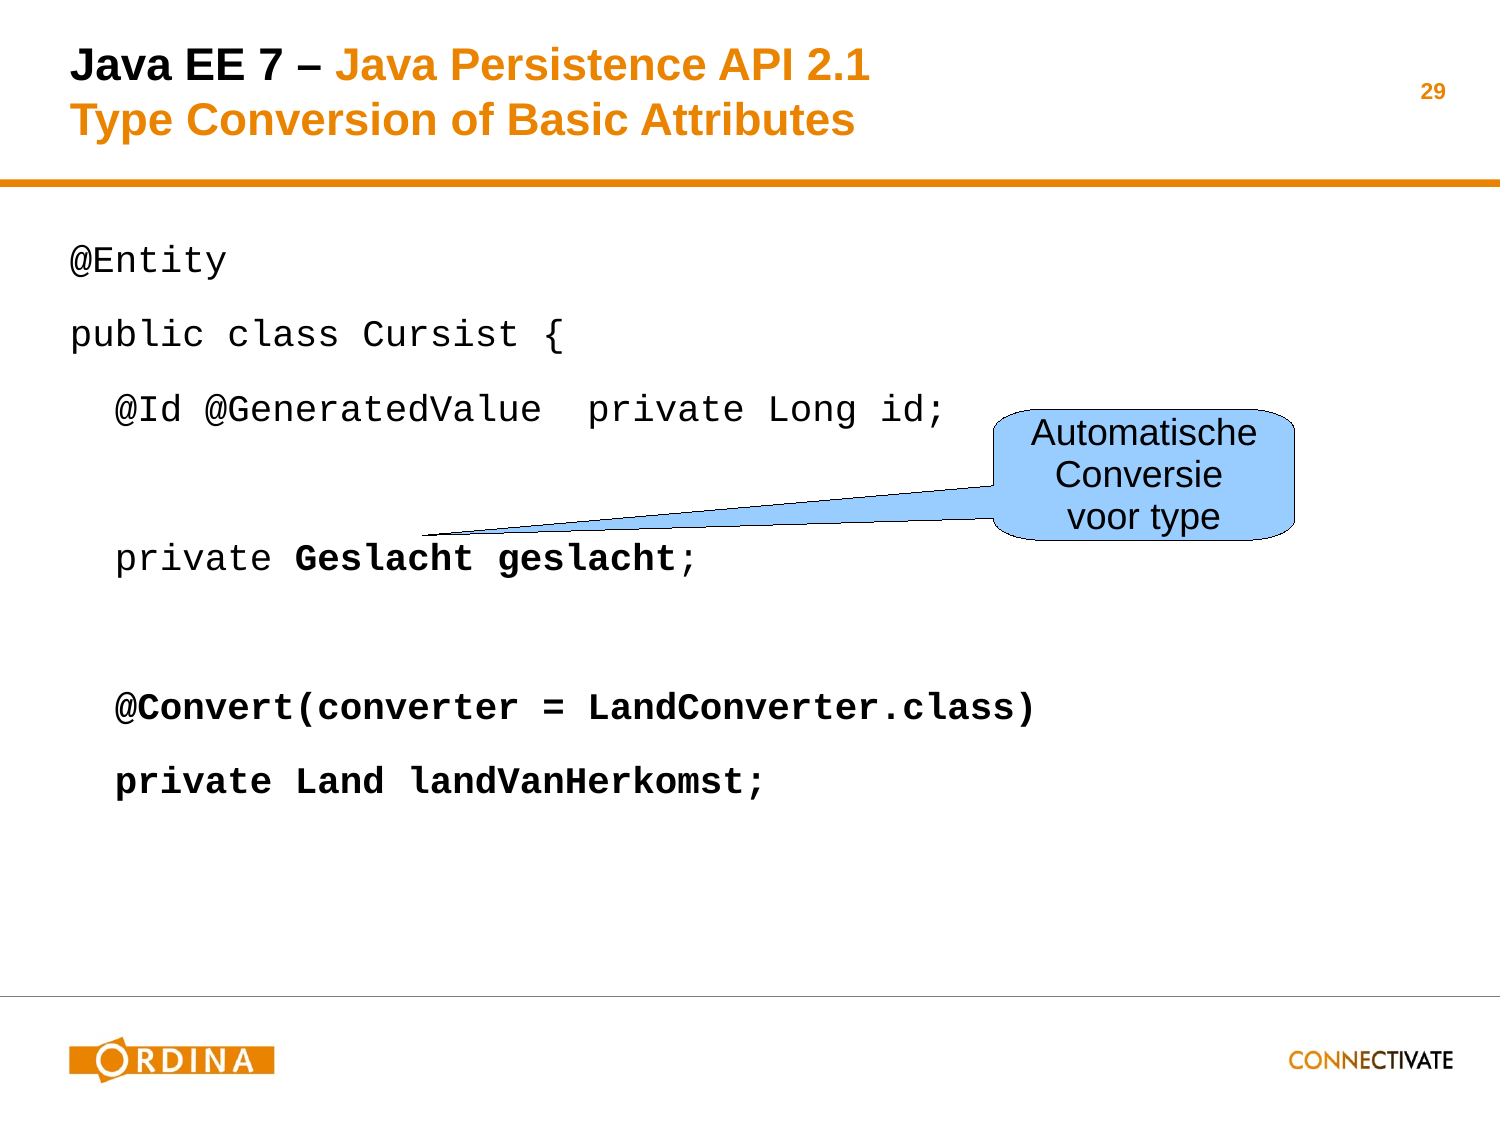

# Java EE 7 – Java Persistence API 2.1 Type Conversion of Basic Attributes
@Entity
public class Cursist {
 @Id @GeneratedValue private Long id;
 private Geslacht geslacht;
 @Convert(converter = LandConverter.class)
 private Land landVanHerkomst;
Automatische
Conversie
voor type